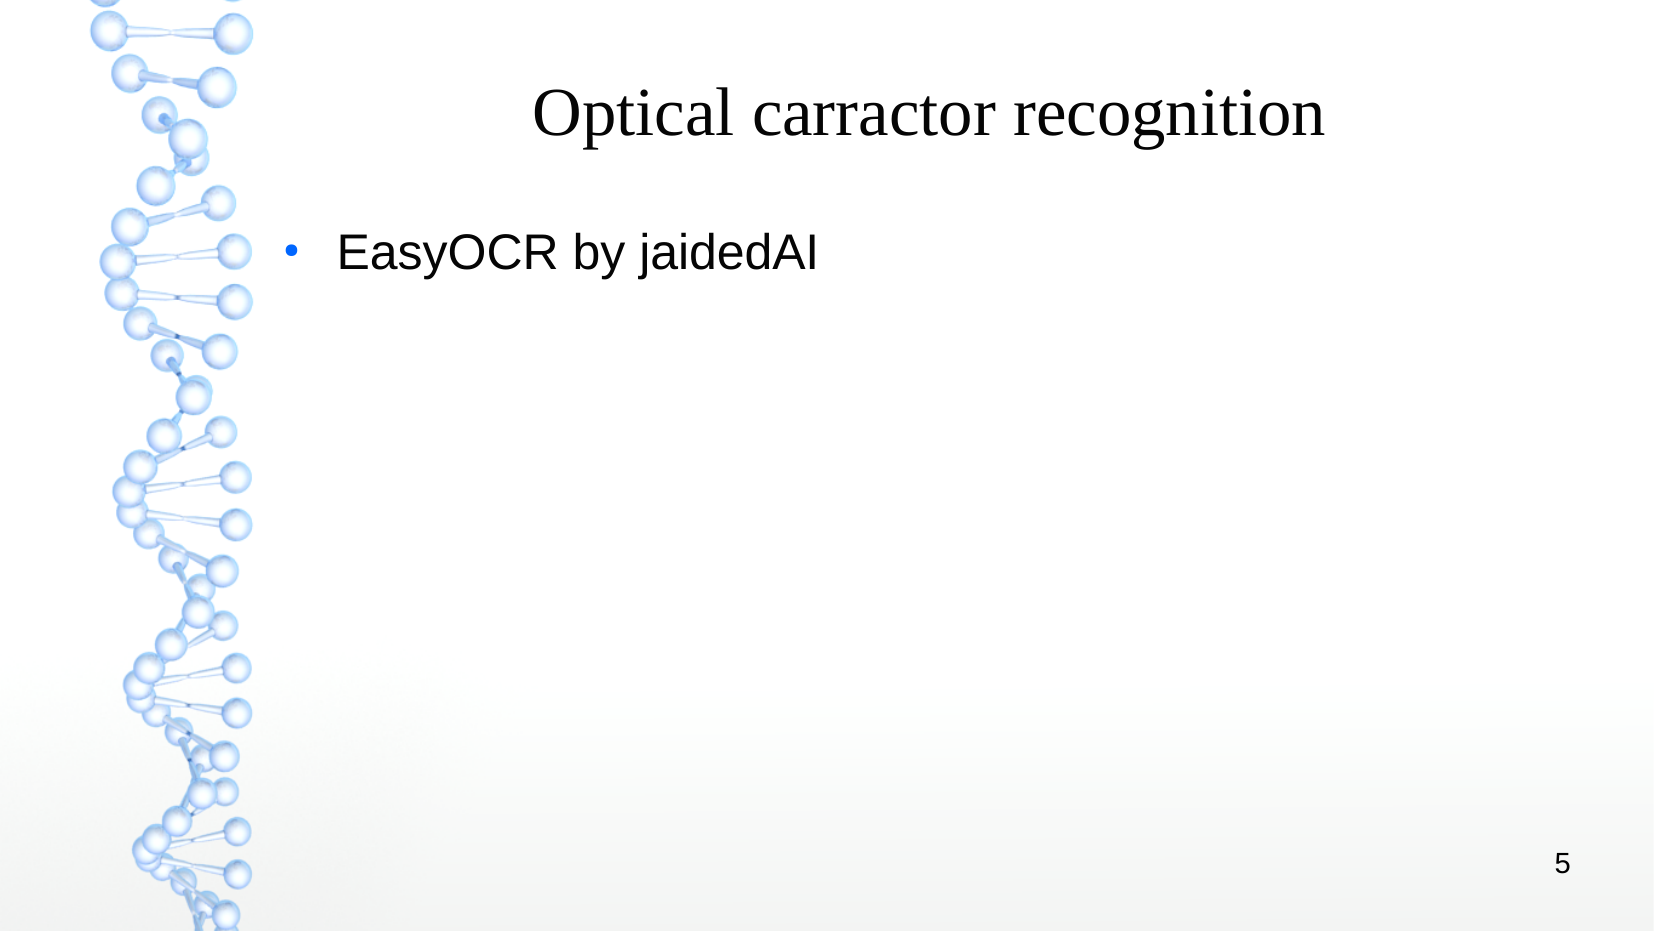

# Optical carractor recognition
EasyOCR by jaidedAI
5